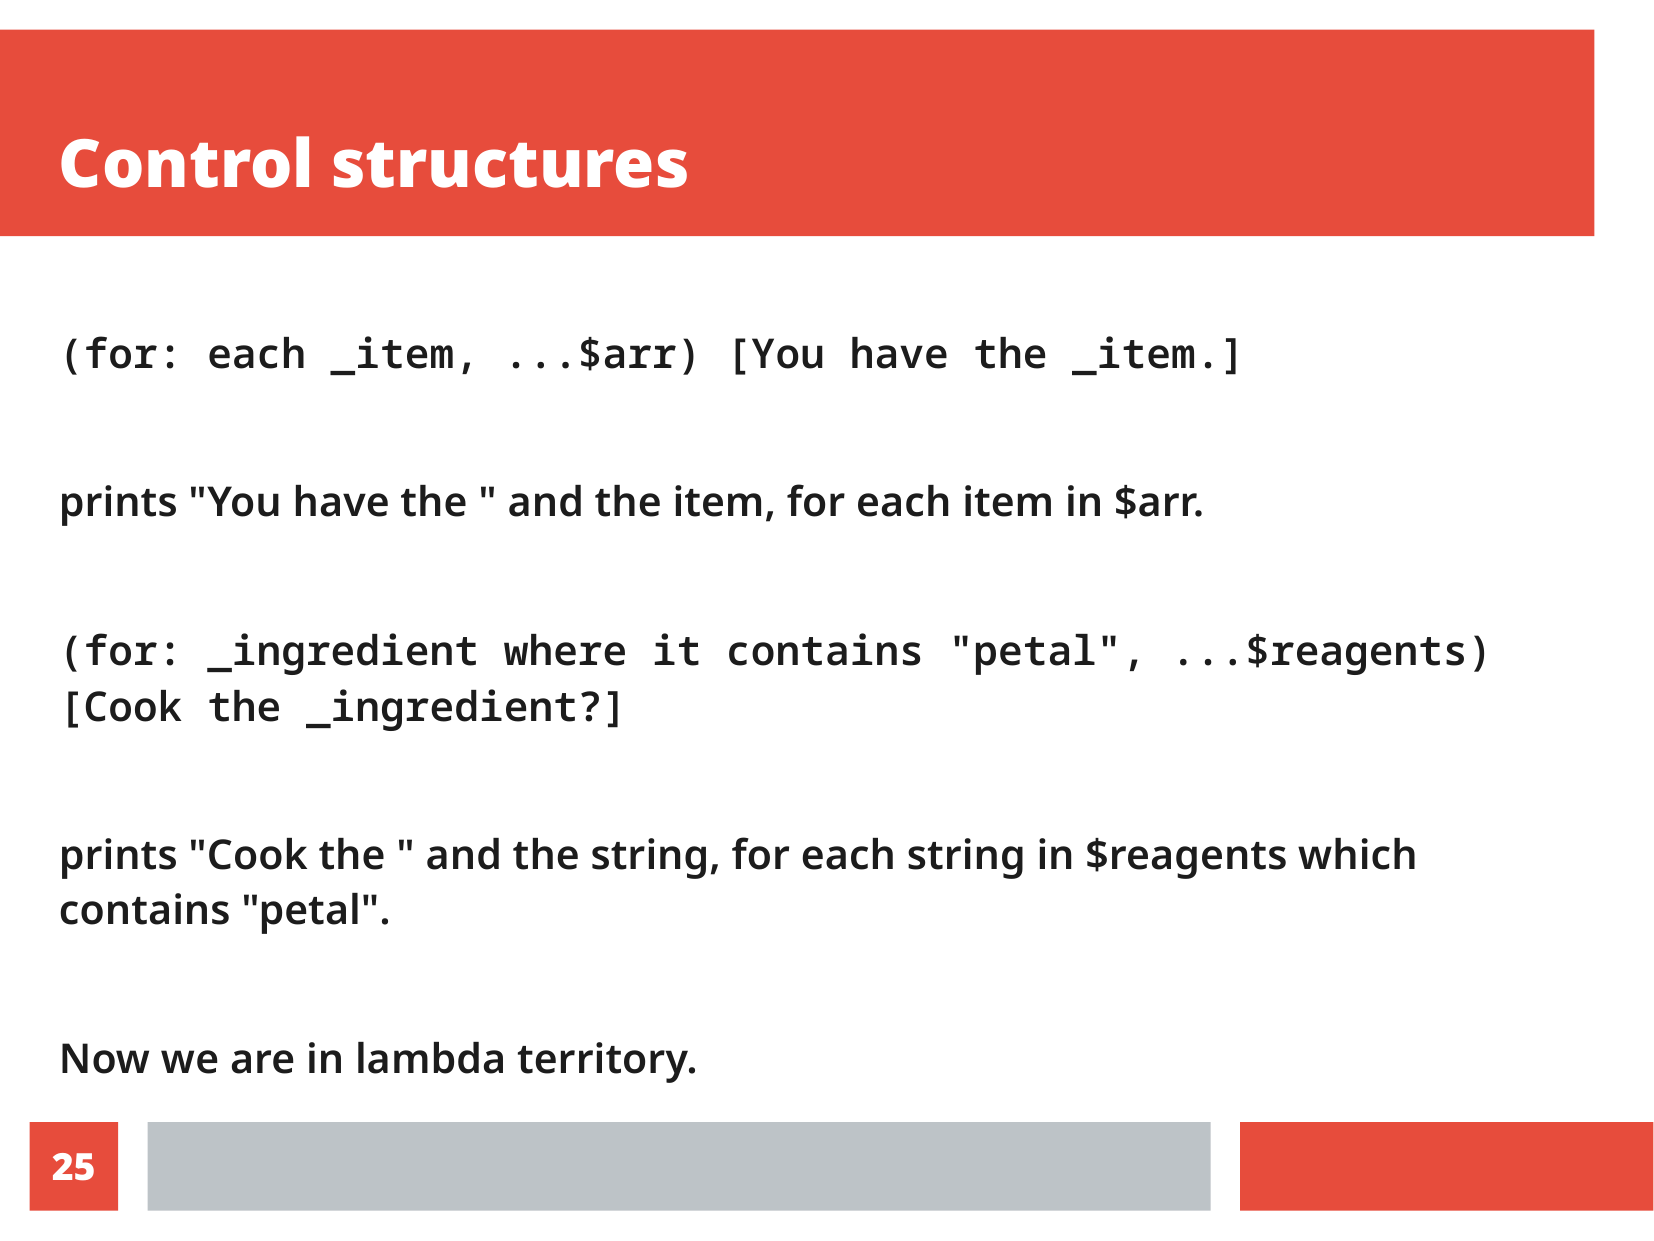

# Control structures
(for: each _item, ...$arr) [You have the _item.]
prints "You have the " and the item, for each item in $arr.
(for: _ingredient where it contains "petal", ...$reagents) [Cook the _ingredient?]
prints "Cook the " and the string, for each string in $reagents which contains "petal".
Now we are in lambda territory.
25